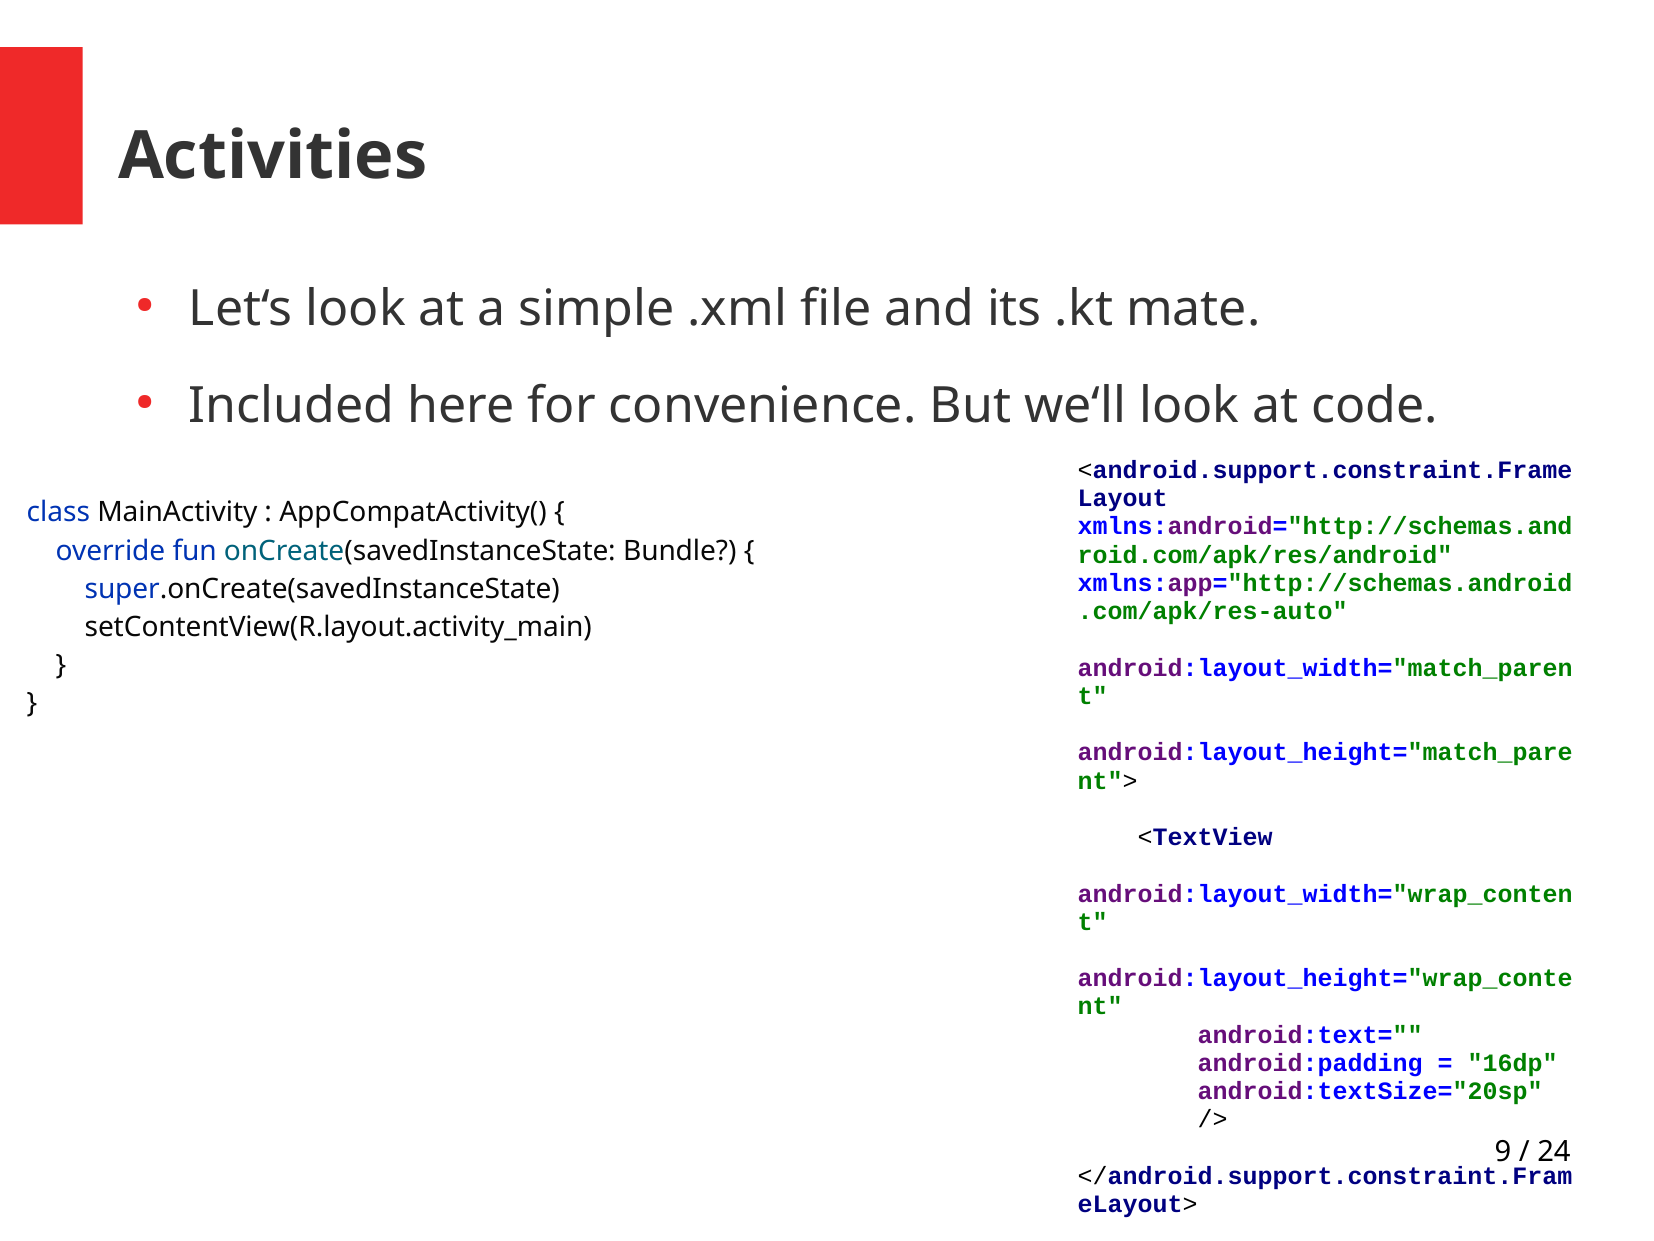

# Activities
Let‘s look at a simple .xml file and its .kt mate.
Included here for convenience. But we‘ll look at code.
<android.support.constraint.FrameLayout xmlns:android="http://schemas.android.com/apk/res/android" xmlns:app="http://schemas.android.com/apk/res-auto"
 android:layout_width="match_parent"
 android:layout_height="match_parent">
 <TextView
 android:layout_width="wrap_content"
 android:layout_height="wrap_content"
 android:text=""
 android:padding = "16dp"
 android:textSize="20sp"
 />
</android.support.constraint.FrameLayout>
class MainActivity : AppCompatActivity() {
 override fun onCreate(savedInstanceState: Bundle?) {
 super.onCreate(savedInstanceState)
 setContentView(R.layout.activity_main)
 }
}
9